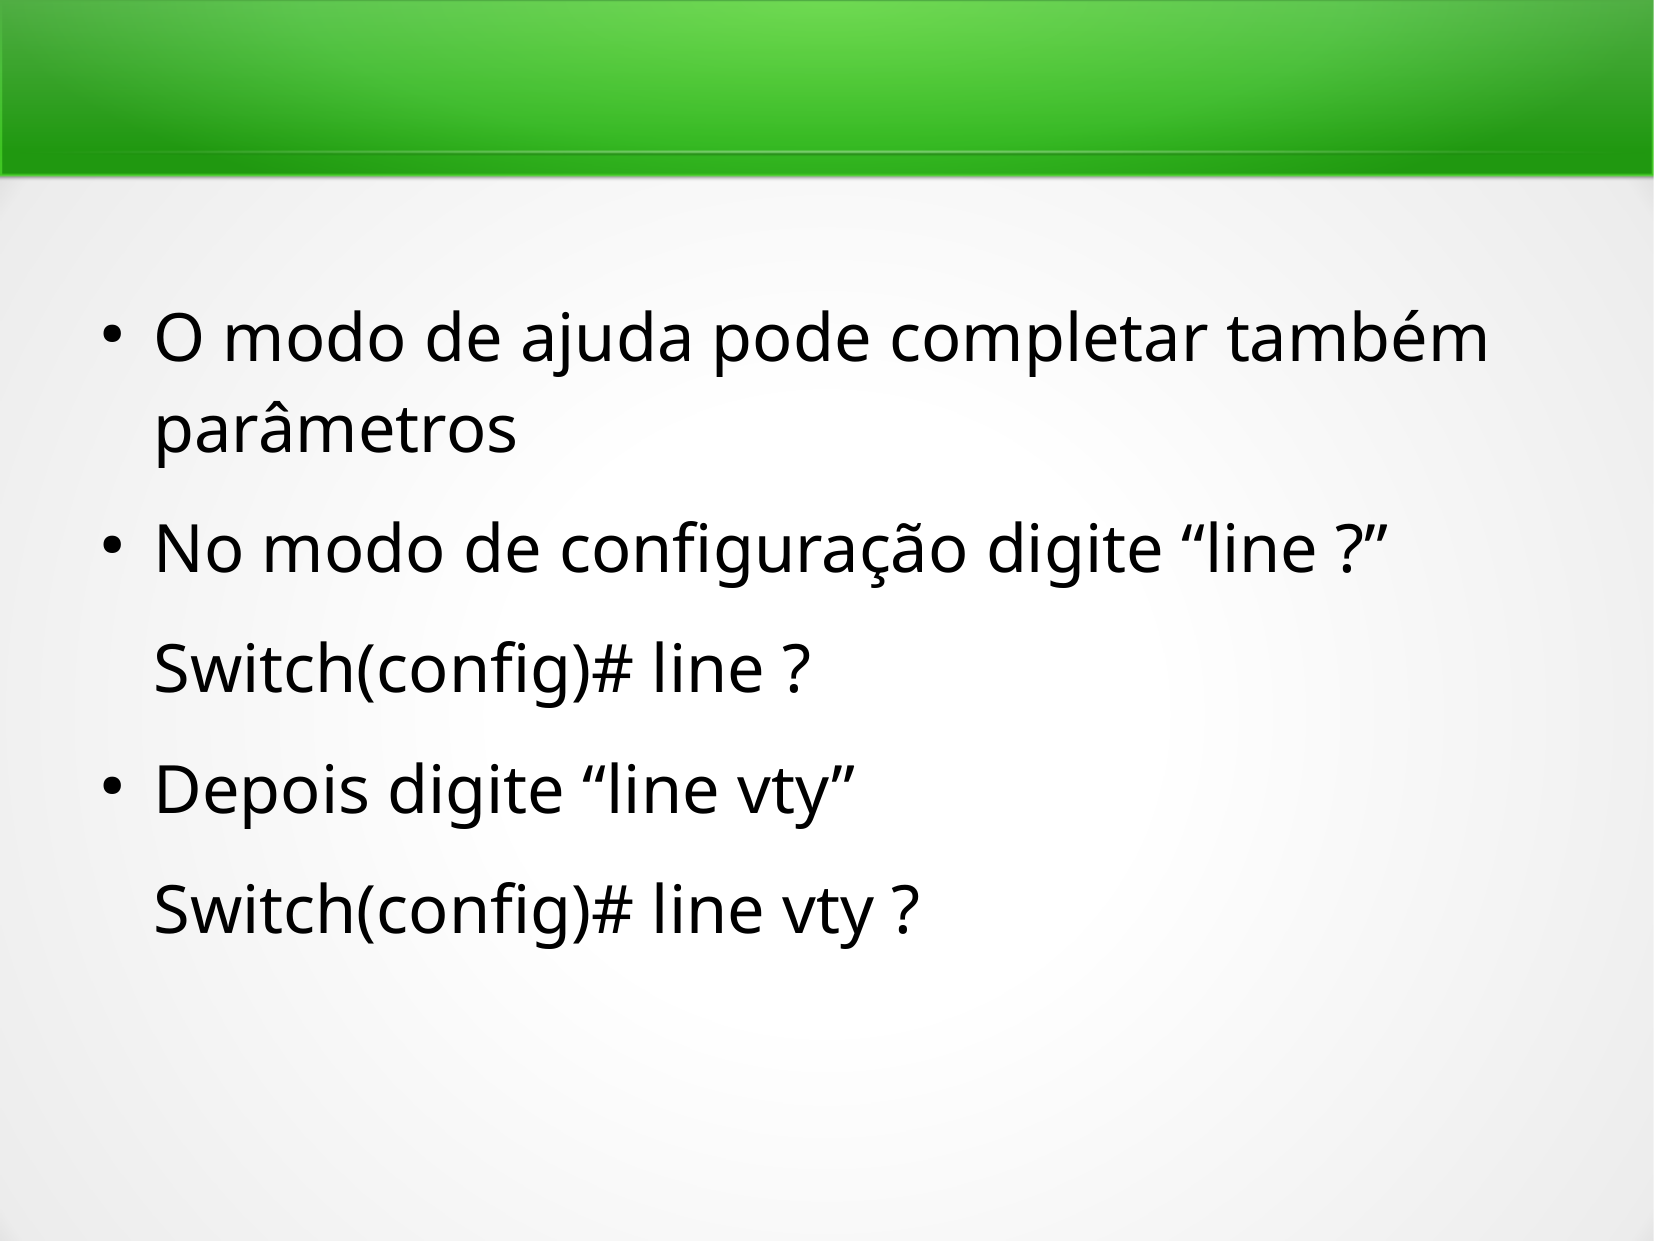

#
O modo de ajuda pode completar também parâmetros
No modo de configuração digite “line ?”
Switch(config)# line ?
Depois digite “line vty”
Switch(config)# line vty ?